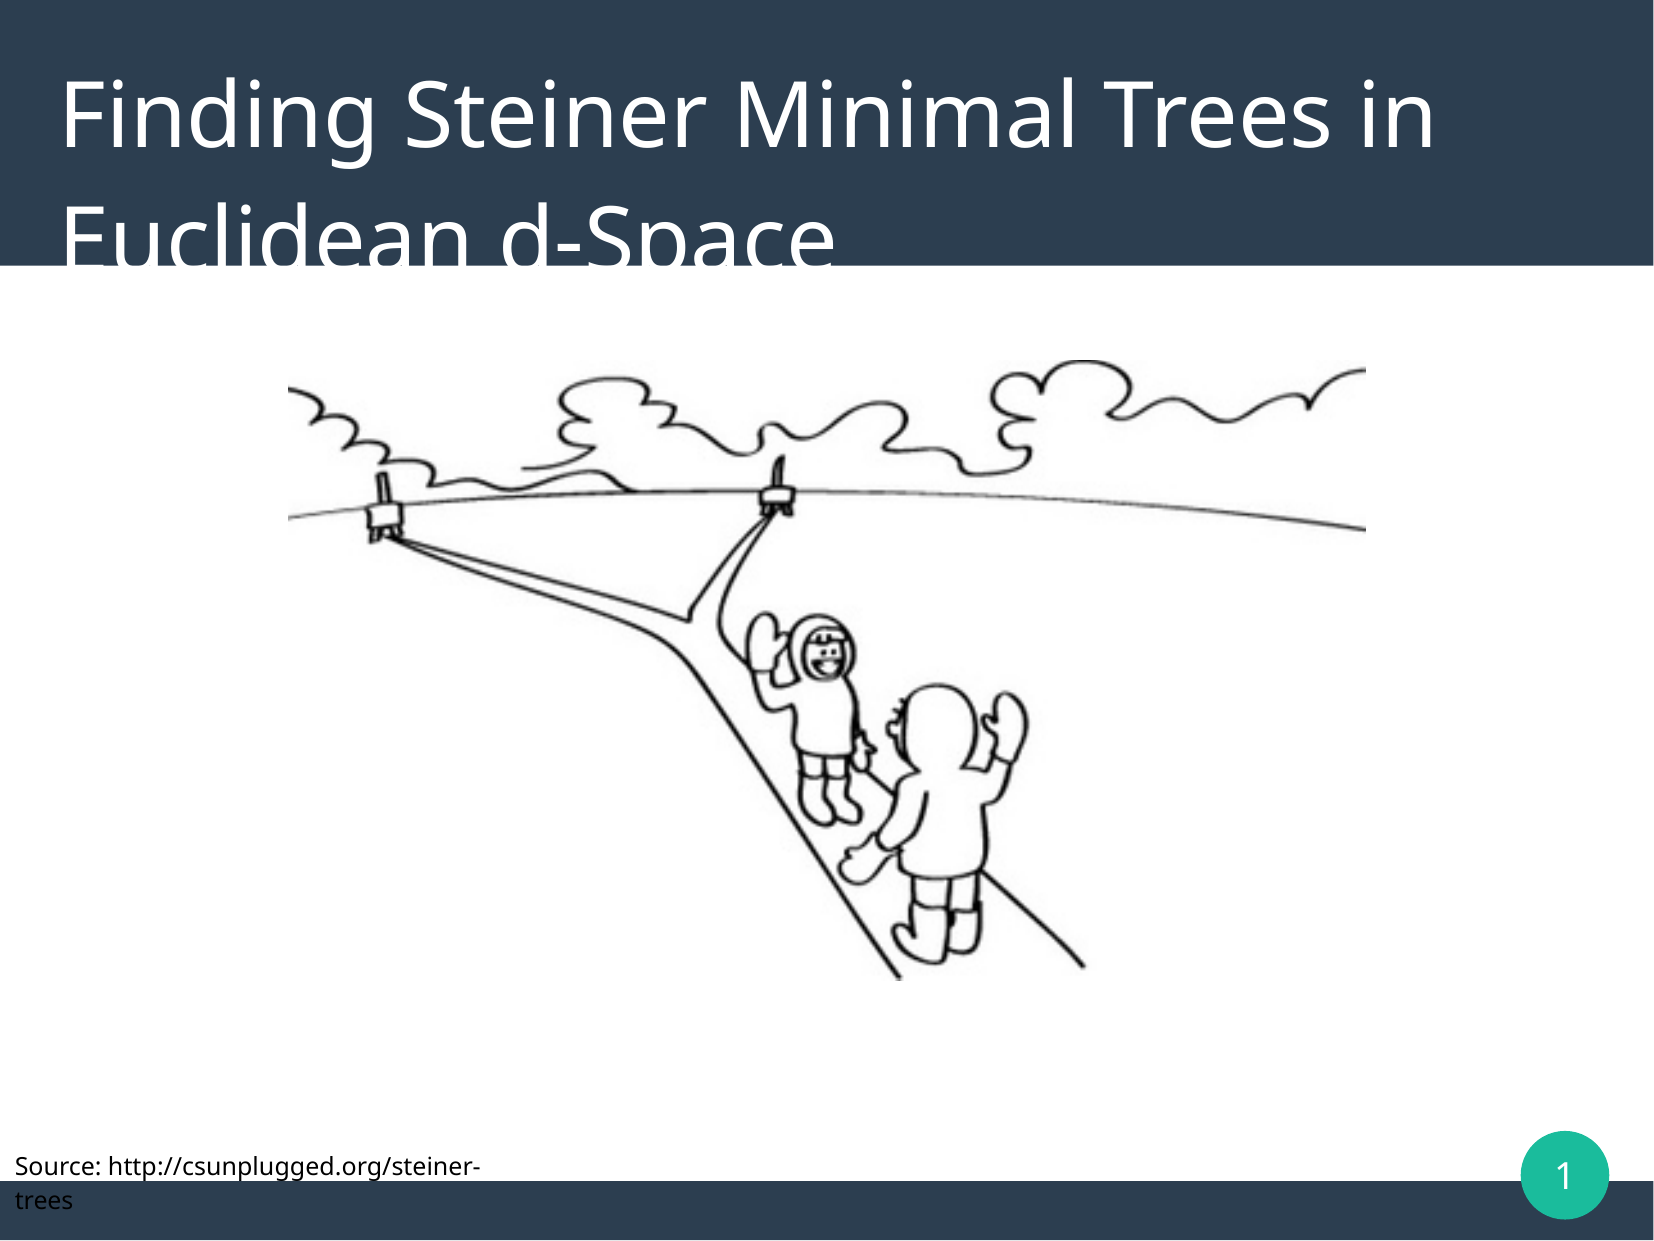

# Finding Steiner Minimal Trees in Euclidean d-Space
1
Source: http://csunplugged.org/steiner-trees